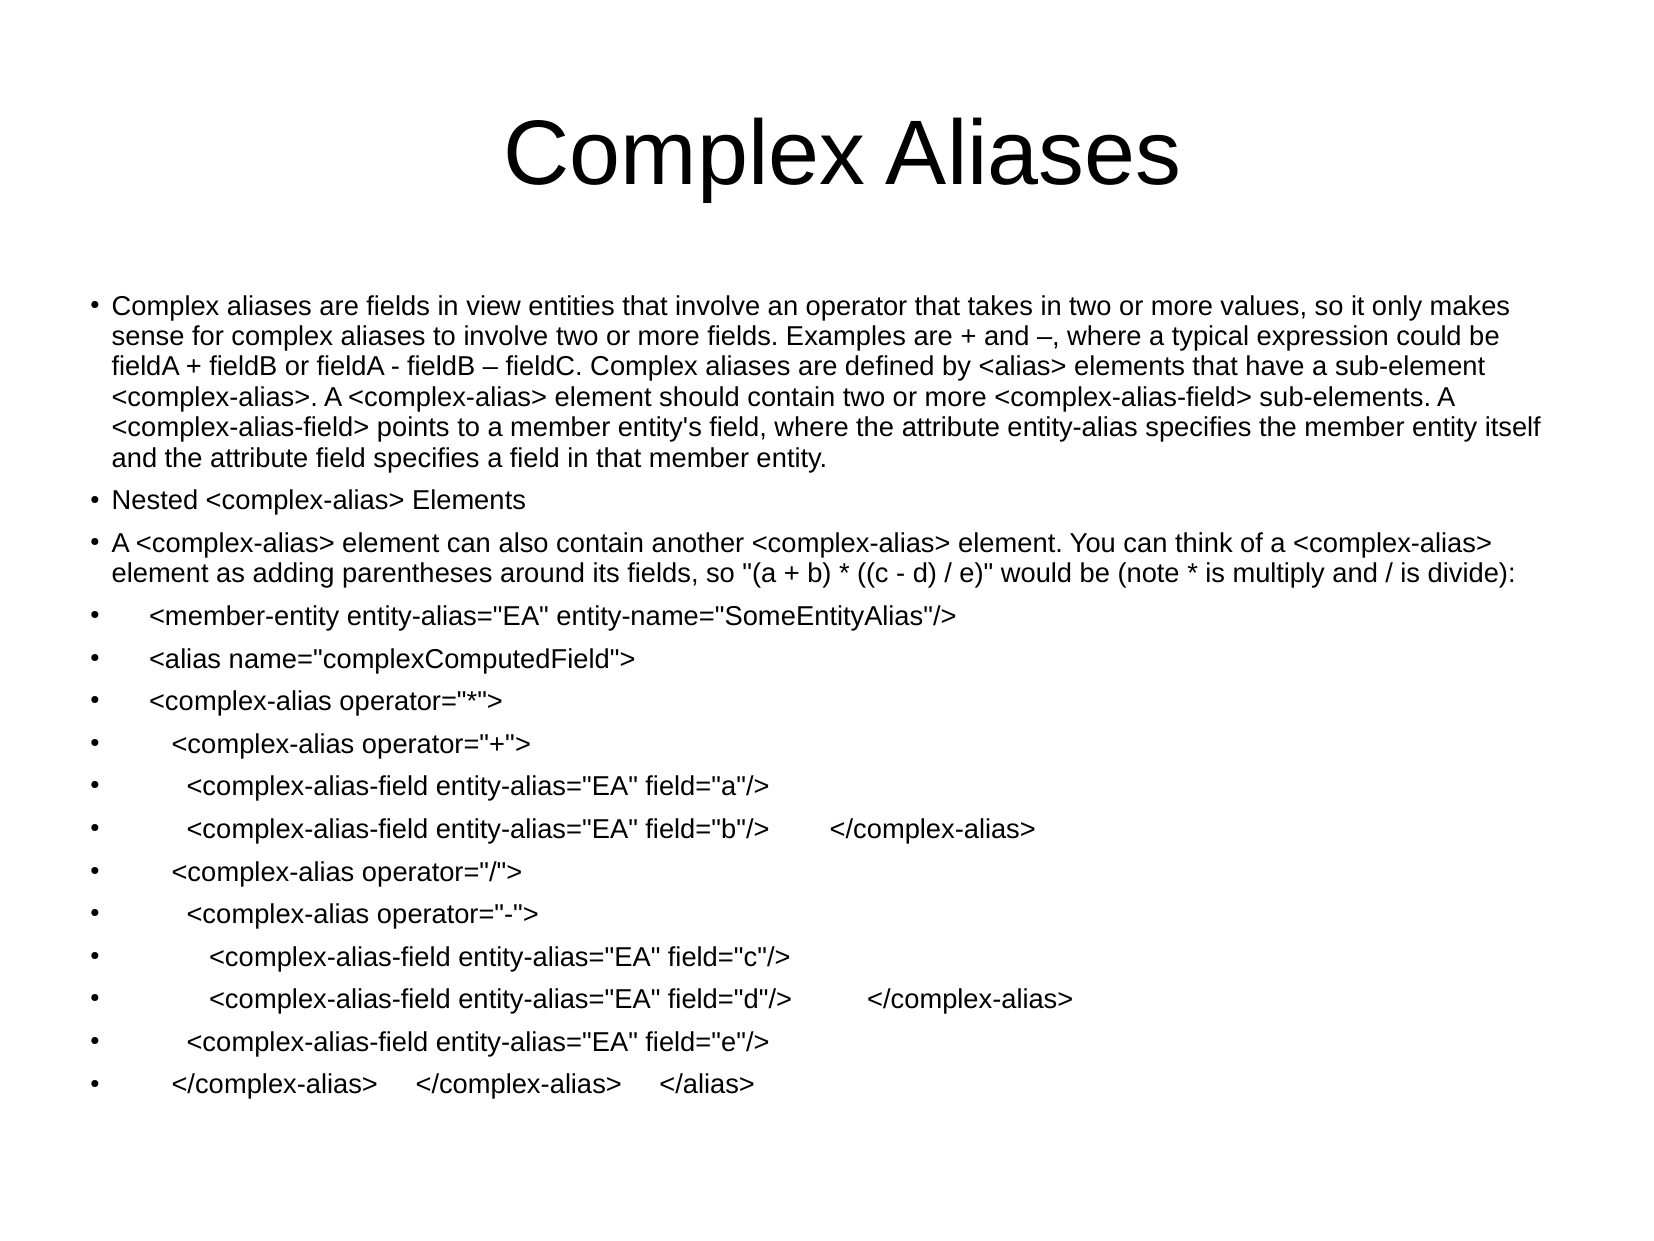

# Complex Aliases
Complex aliases are fields in view entities that involve an operator that takes in two or more values, so it only makes sense for complex aliases to involve two or more fields. Examples are + and –, where a typical expression could be fieldA + fieldB or fieldA - fieldB – fieldC. Complex aliases are defined by <alias> elements that have a sub-element <complex-alias>. A <complex-alias> element should contain two or more <complex-alias-field> sub-elements. A <complex-alias-field> points to a member entity's field, where the attribute entity-alias specifies the member entity itself and the attribute field specifies a field in that member entity.
Nested <complex-alias> Elements
A <complex-alias> element can also contain another <complex-alias> element. You can think of a <complex-alias> element as adding parentheses around its fields, so "(a + b) * ((c - d) / e)" would be (note * is multiply and / is divide):
 <member-entity entity-alias="EA" entity-name="SomeEntityAlias"/>
 <alias name="complexComputedField">
 <complex-alias operator="*">
 <complex-alias operator="+">
 <complex-alias-field entity-alias="EA" field="a"/>
 <complex-alias-field entity-alias="EA" field="b"/> </complex-alias>
 <complex-alias operator="/">
 <complex-alias operator="-">
 <complex-alias-field entity-alias="EA" field="c"/>
 <complex-alias-field entity-alias="EA" field="d"/> </complex-alias>
 <complex-alias-field entity-alias="EA" field="e"/>
 </complex-alias> </complex-alias> </alias>